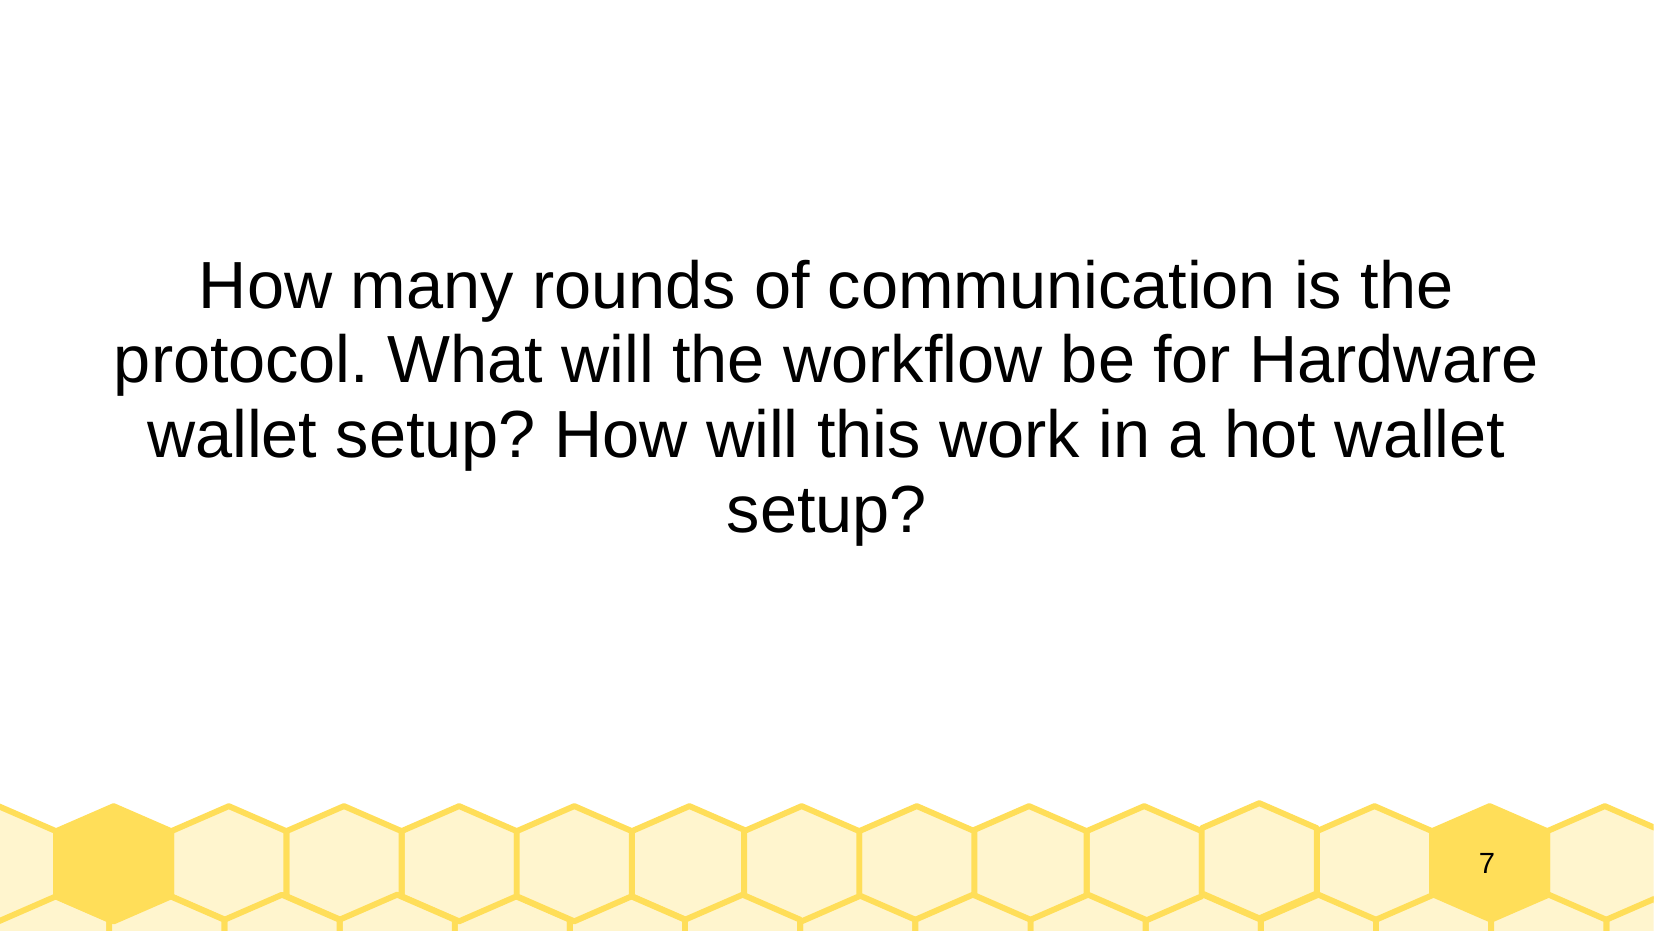

# How many rounds of communication is the protocol. What will the workflow be for Hardware wallet setup? How will this work in a hot wallet setup?